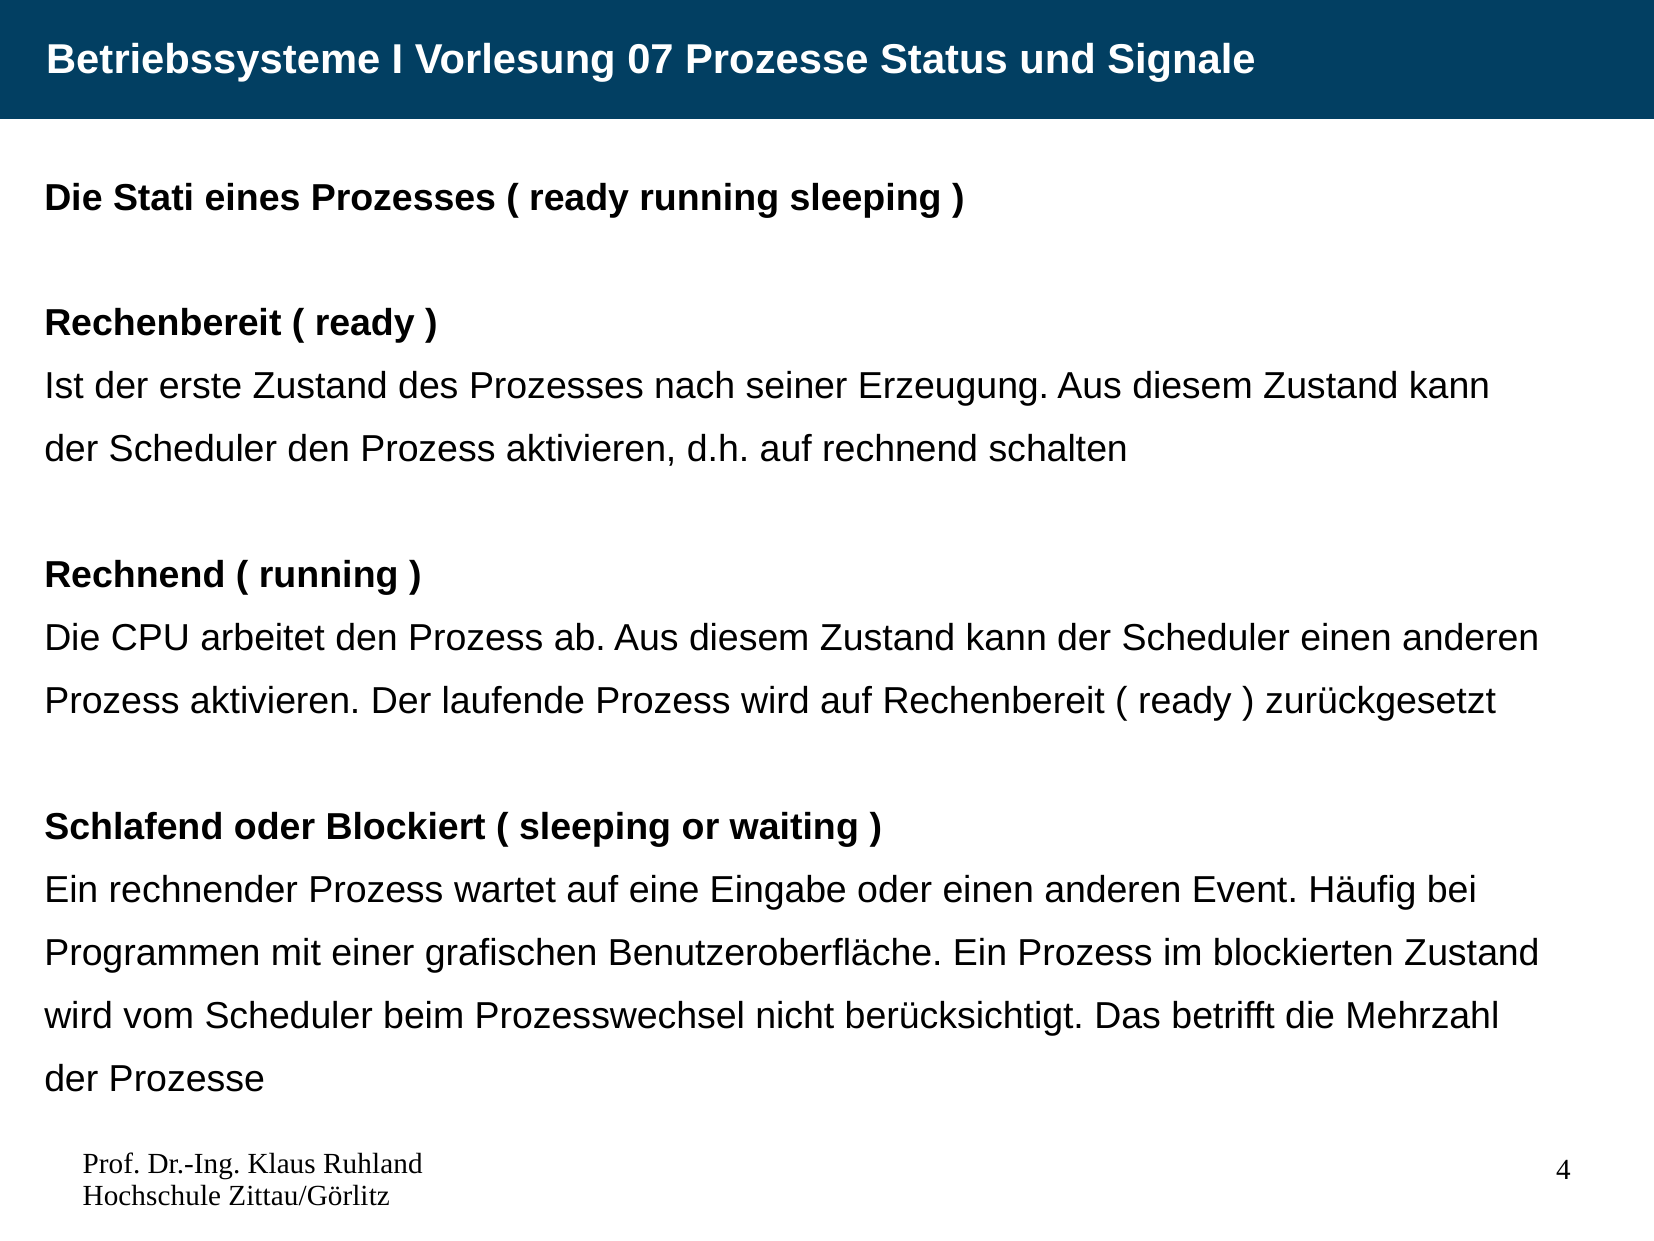

Die Stati eines Prozesses ( ready running sleeping )
Rechenbereit ( ready )
Ist der erste Zustand des Prozesses nach seiner Erzeugung. Aus diesem Zustand kann der Scheduler den Prozess aktivieren, d.h. auf rechnend schalten
Rechnend ( running )
Die CPU arbeitet den Prozess ab. Aus diesem Zustand kann der Scheduler einen anderen Prozess aktivieren. Der laufende Prozess wird auf Rechenbereit ( ready ) zurückgesetzt
Schlafend oder Blockiert ( sleeping or waiting )
Ein rechnender Prozess wartet auf eine Eingabe oder einen anderen Event. Häufig bei Programmen mit einer grafischen Benutzeroberfläche. Ein Prozess im blockierten Zustand wird vom Scheduler beim Prozesswechsel nicht berücksichtigt. Das betrifft die Mehrzahl der Prozesse
4